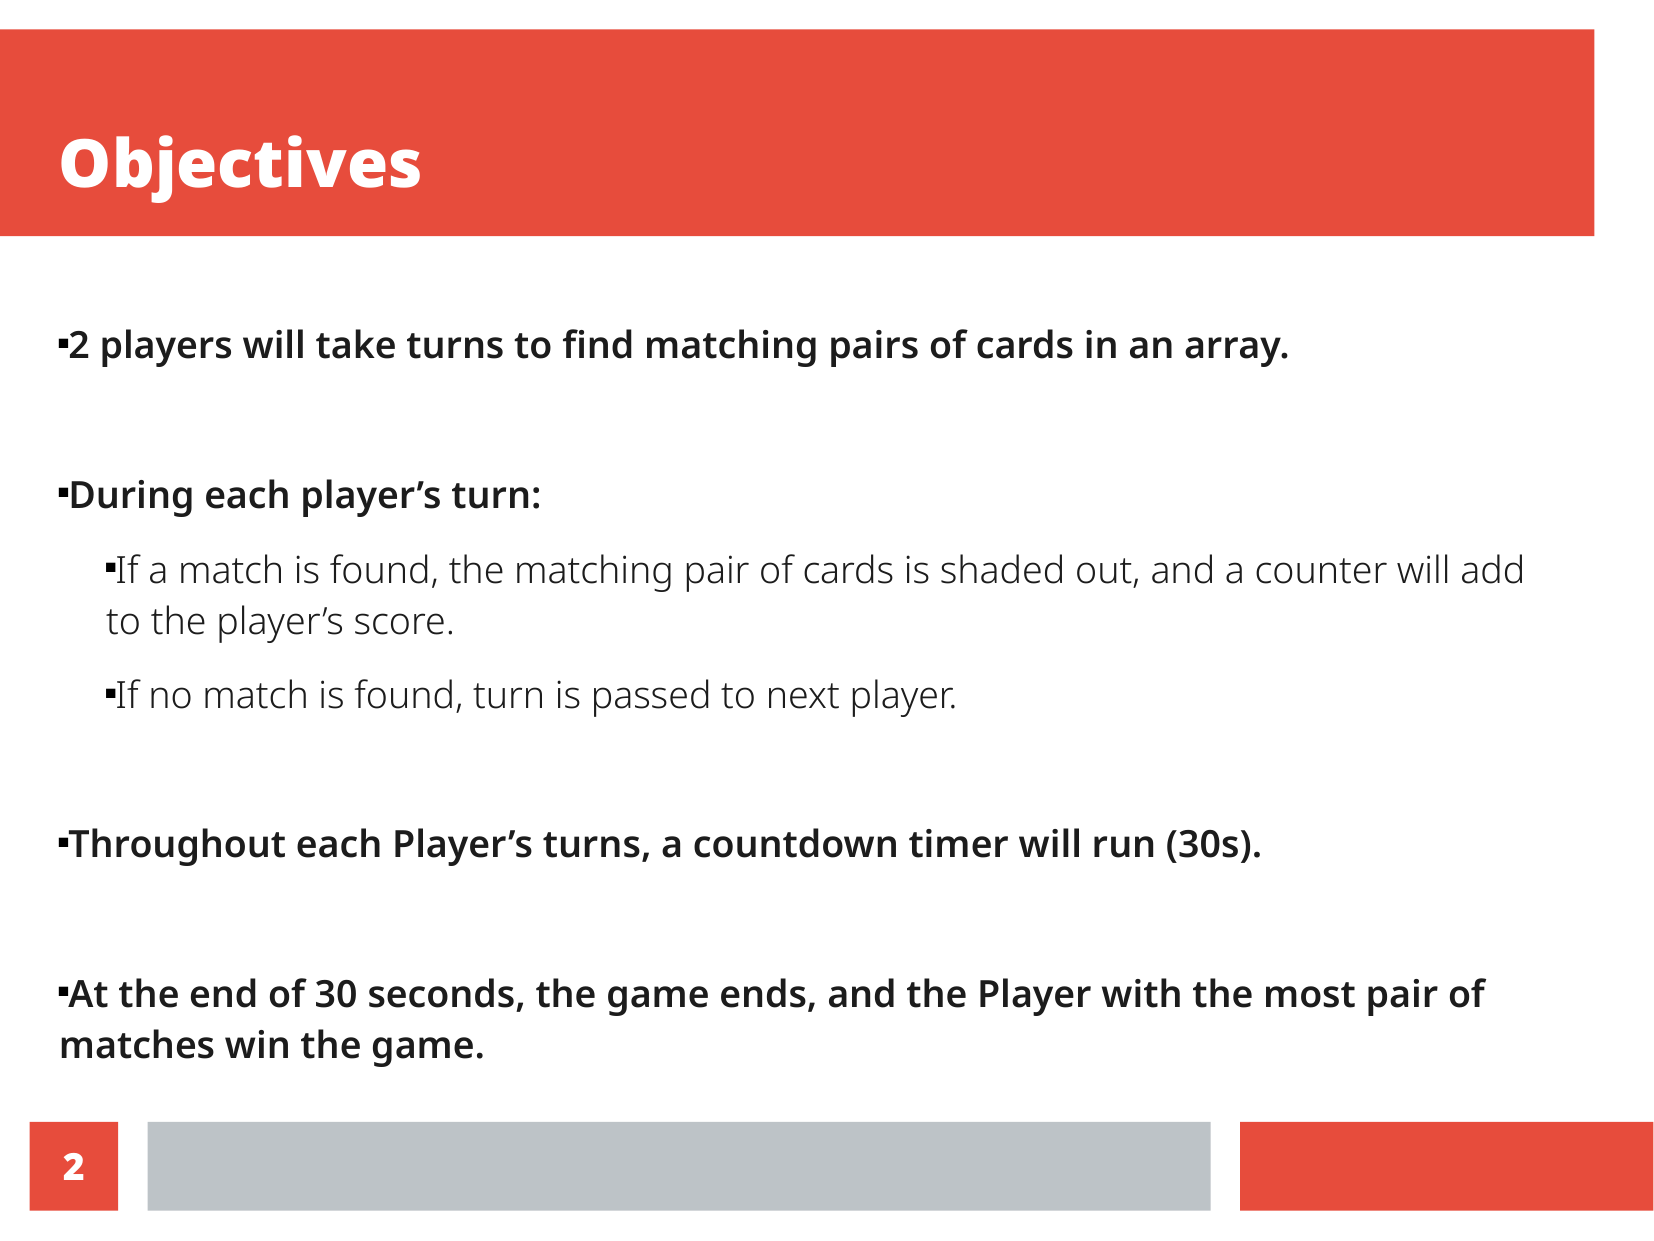

# Objectives
2 players will take turns to find matching pairs of cards in an array.
During each player’s turn:
If a match is found, the matching pair of cards is shaded out, and a counter will add to the player’s score.
If no match is found, turn is passed to next player.
Throughout each Player’s turns, a countdown timer will run (30s).
At the end of 30 seconds, the game ends, and the Player with the most pair of matches win the game.
2